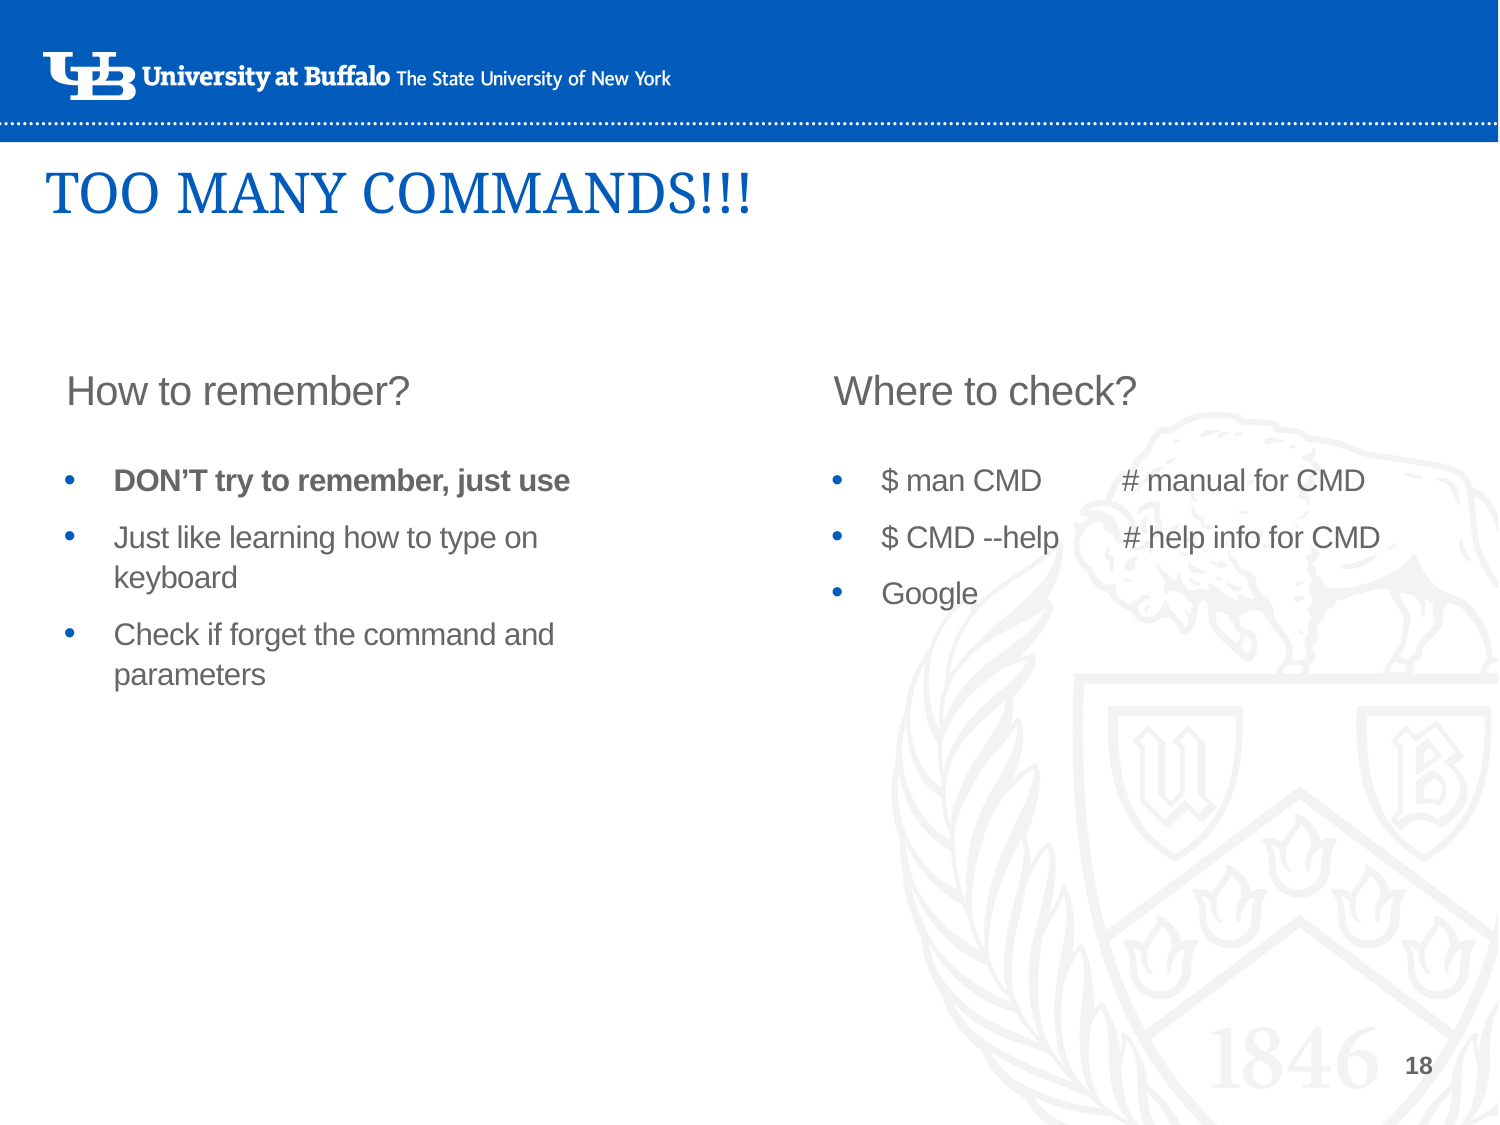

# TOO MANY COMMANDS!!!
How to remember?
Where to check?
DON’T try to remember, just use
Just like learning how to type on keyboard
Check if forget the command and parameters
$ man CMD # manual for CMD
$ CMD --help # help info for CMD
Google